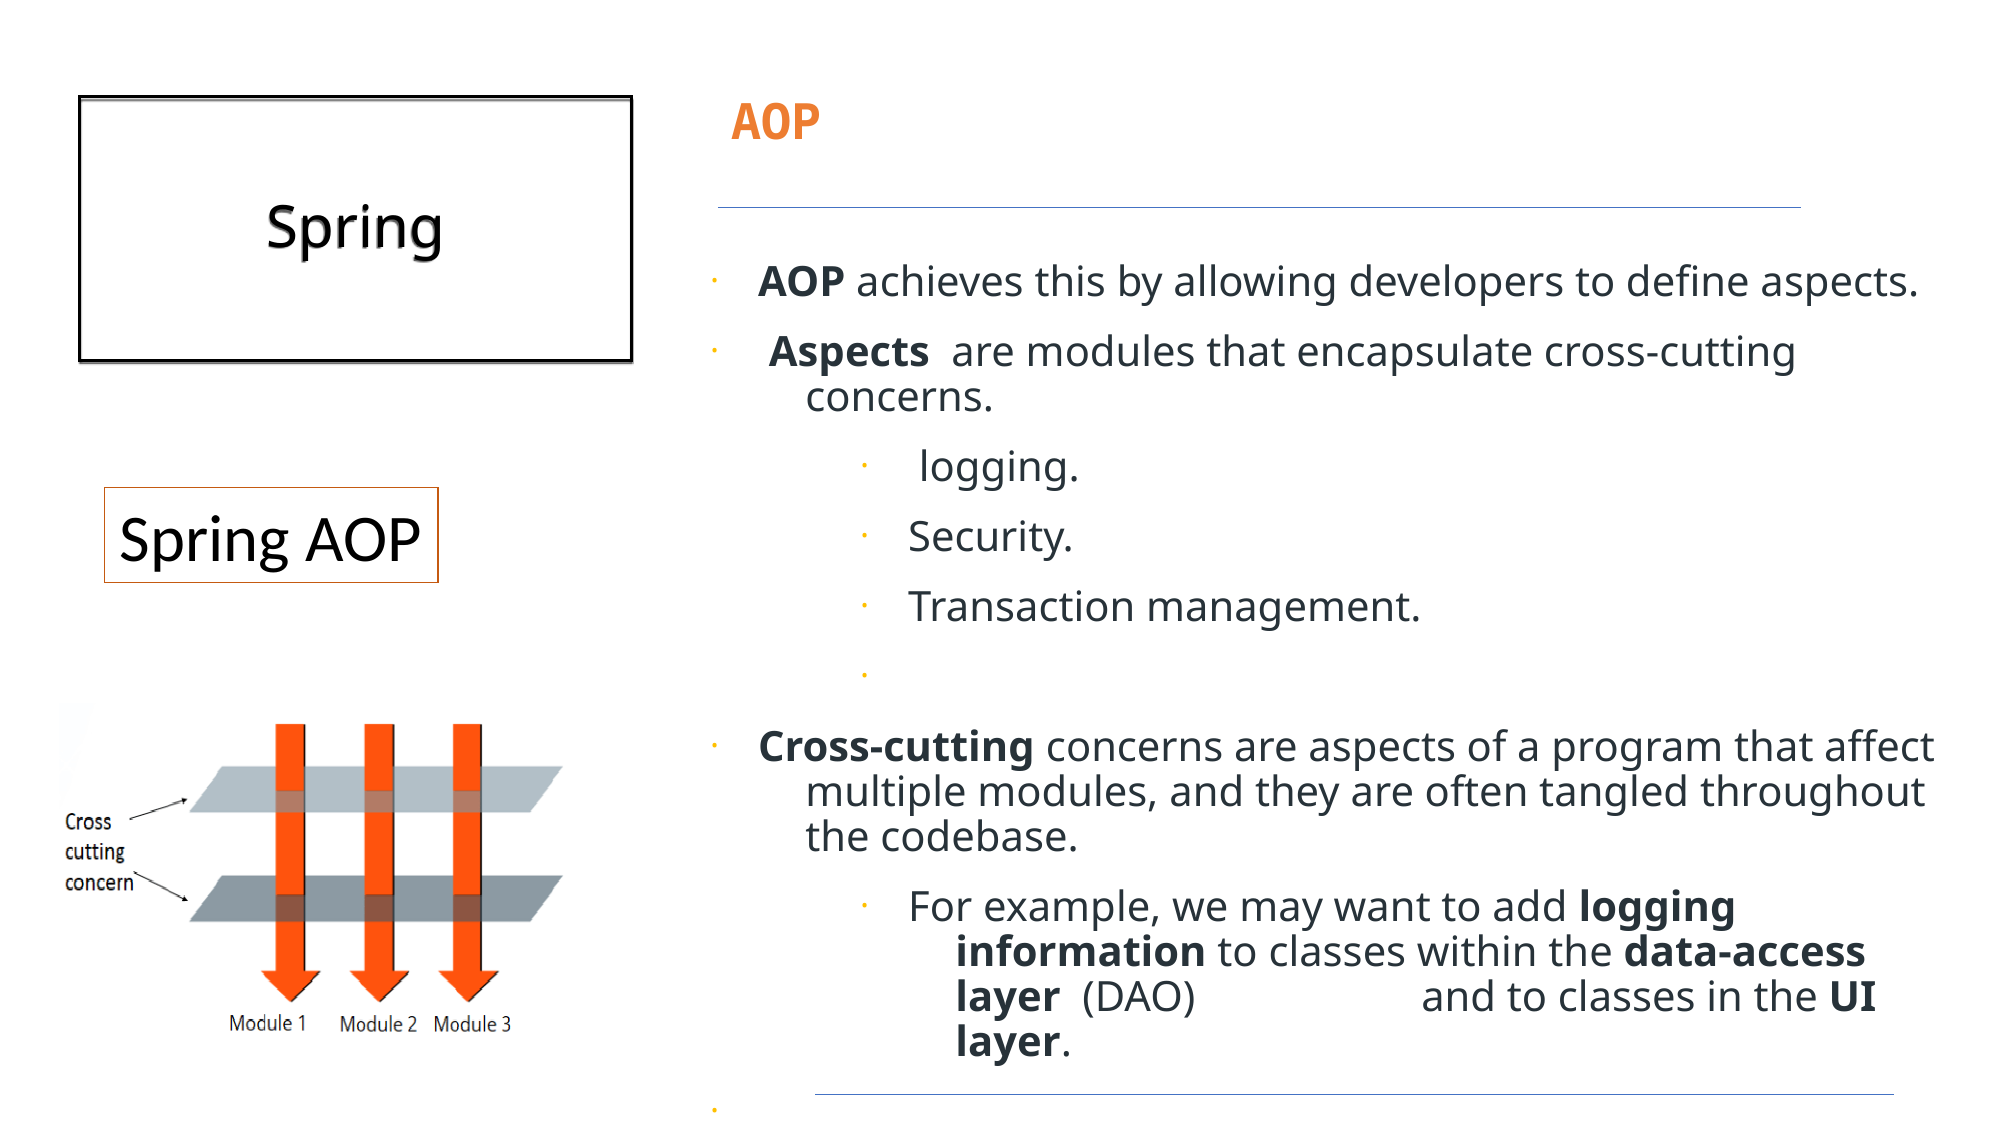

AOP
# Spring
AOP achieves this by allowing developers to define aspects.
 Aspects are modules that encapsulate cross-cutting concerns.
 logging.
Security.
Transaction management.
Cross-cutting concerns are aspects of a program that affect multiple modules, and they are often tangled throughout the codebase.
For example, we may want to add logging information to classes within the data-access layer (DAO) and to classes in the UI layer.
Spring AOP